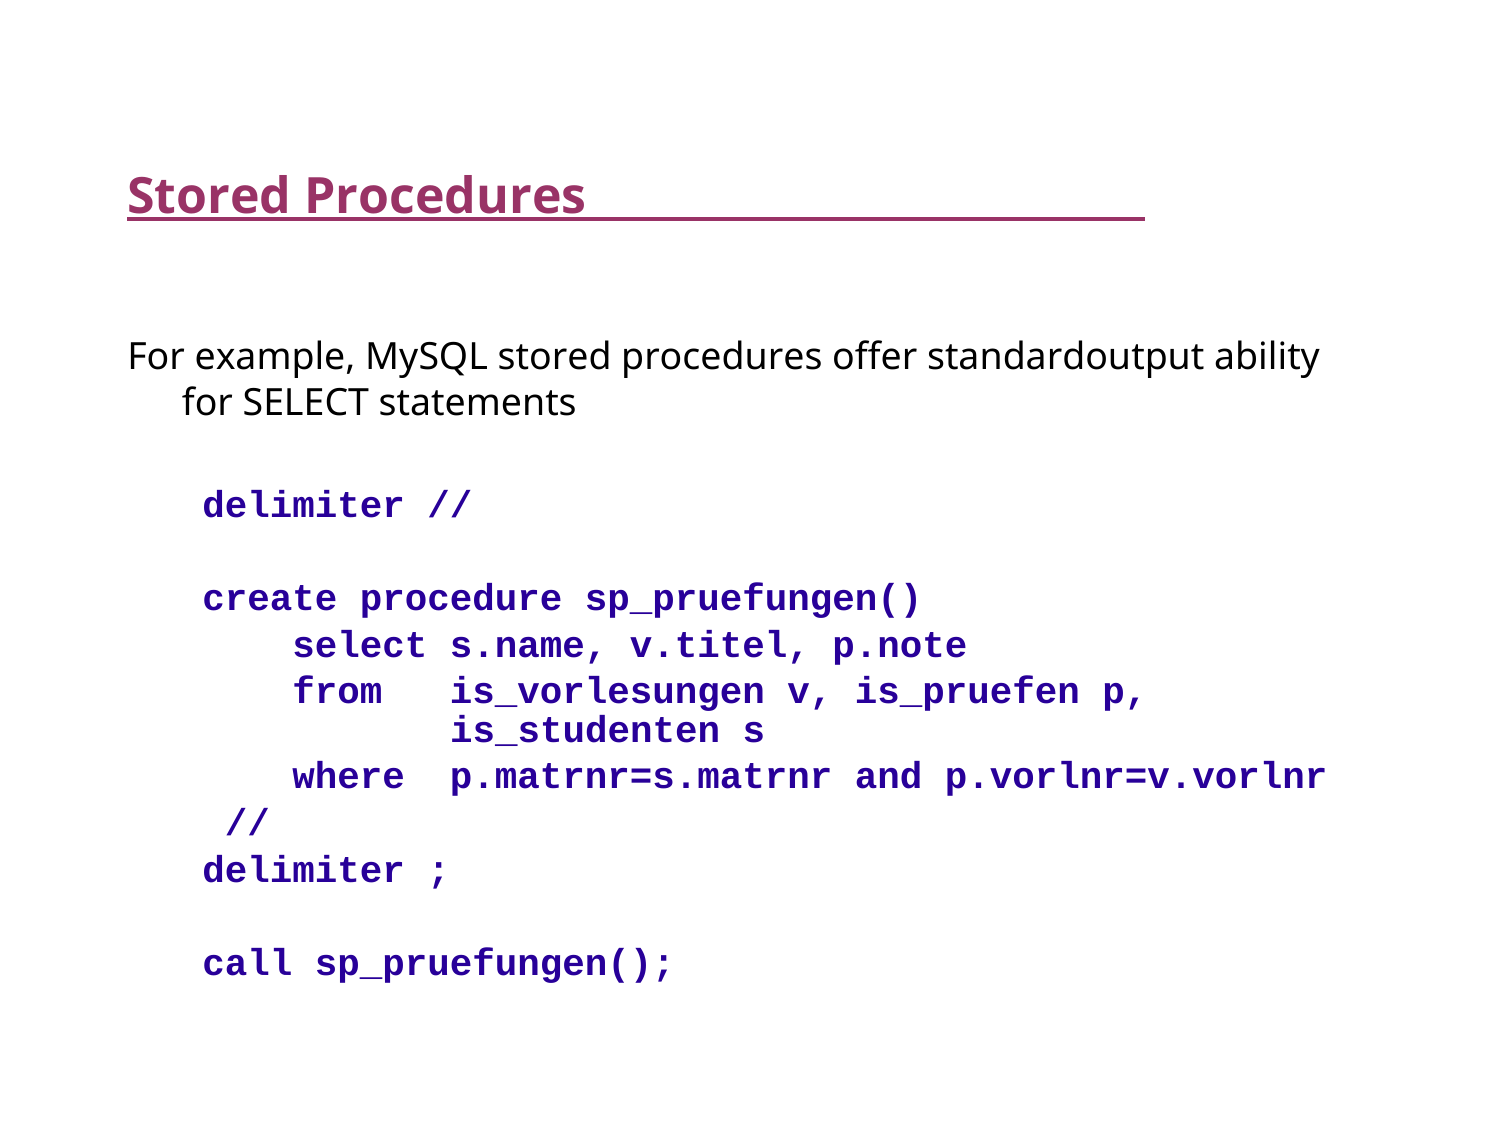

# Stored Procedures
For example, MySQL stored procedures offer standardoutput ability for SELECT statements
delimiter //
create procedure sp_pruefungen()
 select s.name, v.titel, p.note
 from is_vorlesungen v, is_pruefen p,
 is_studenten s
 where p.matrnr=s.matrnr and p.vorlnr=v.vorlnr
 //
delimiter ;
call sp_pruefungen();